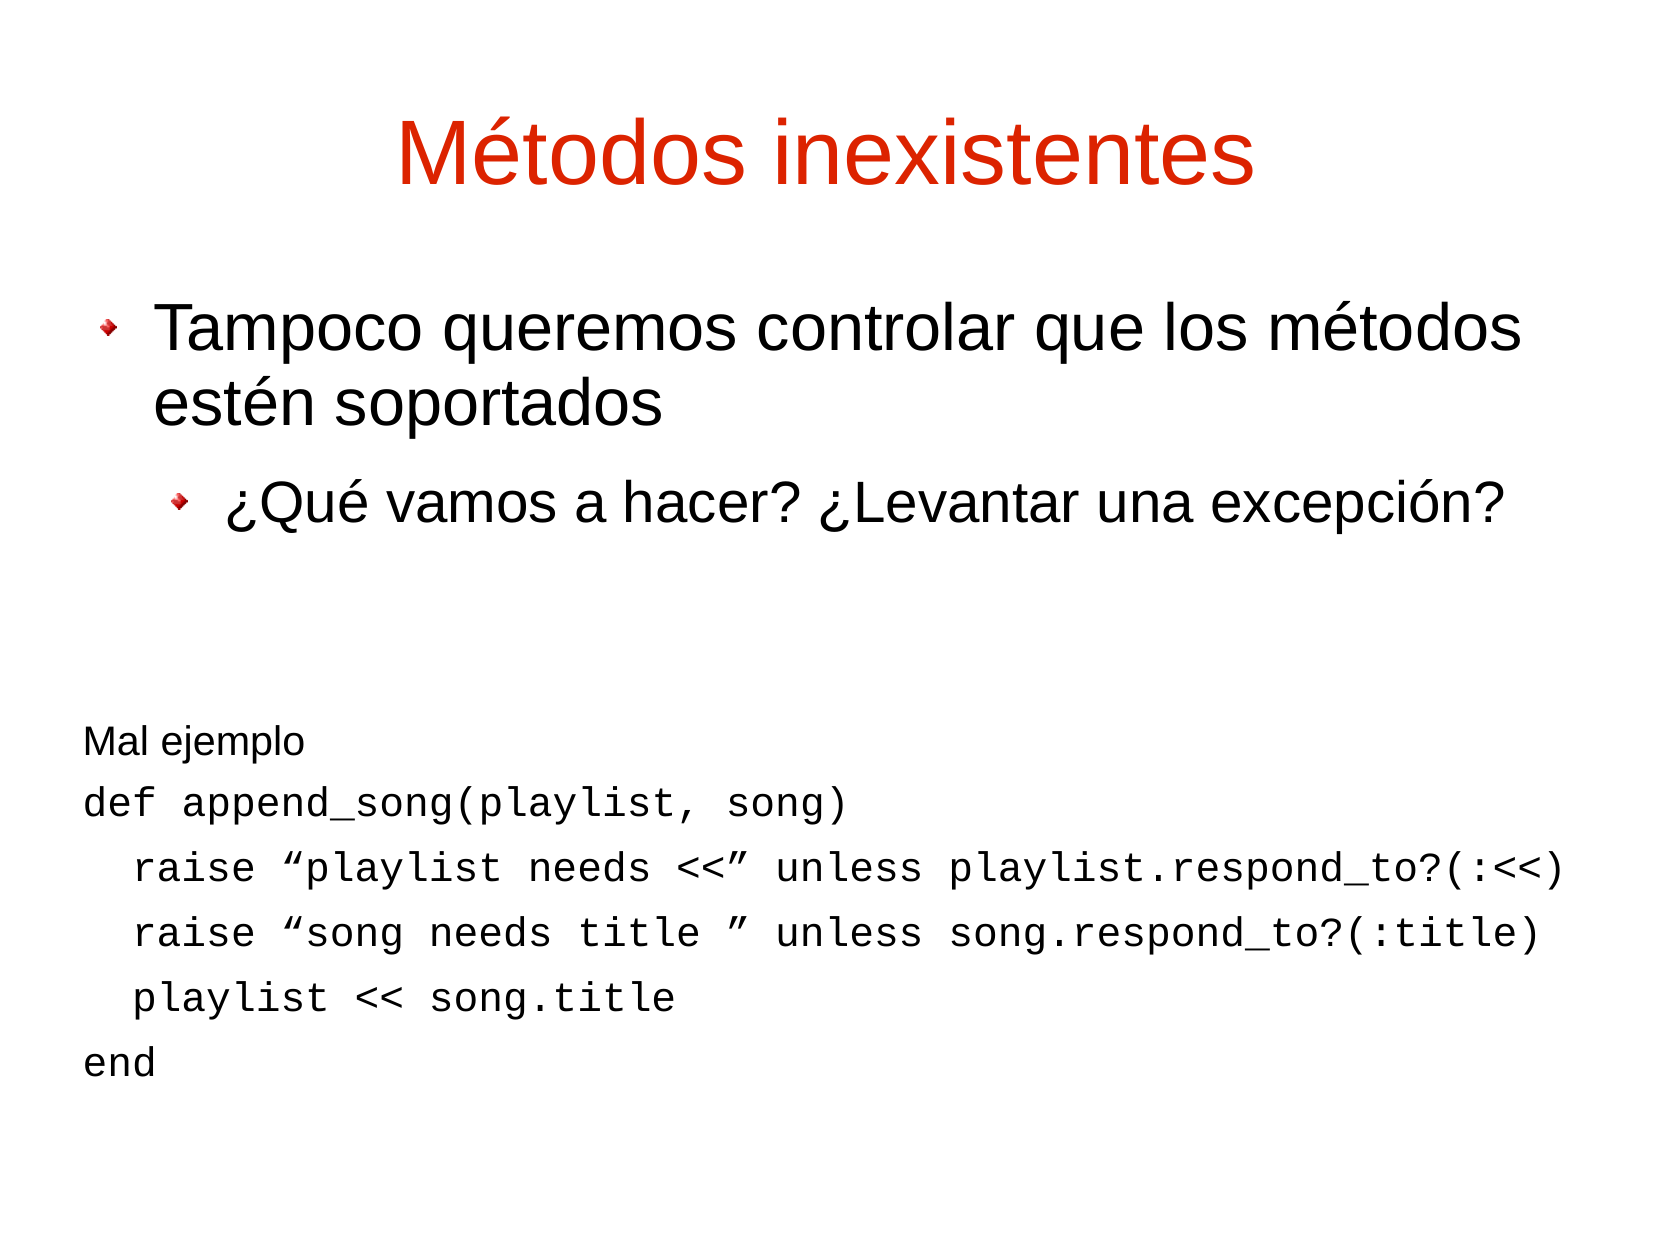

# Métodos inexistentes
Tampoco queremos controlar que los métodos estén soportados
¿Qué vamos a hacer? ¿Levantar una excepción?
Mal ejemplo
def append_song(playlist, song)
 raise “playlist needs <<” unless playlist.respond_to?(:<<)
 raise “song needs title ” unless song.respond_to?(:title)
 playlist << song.title
end